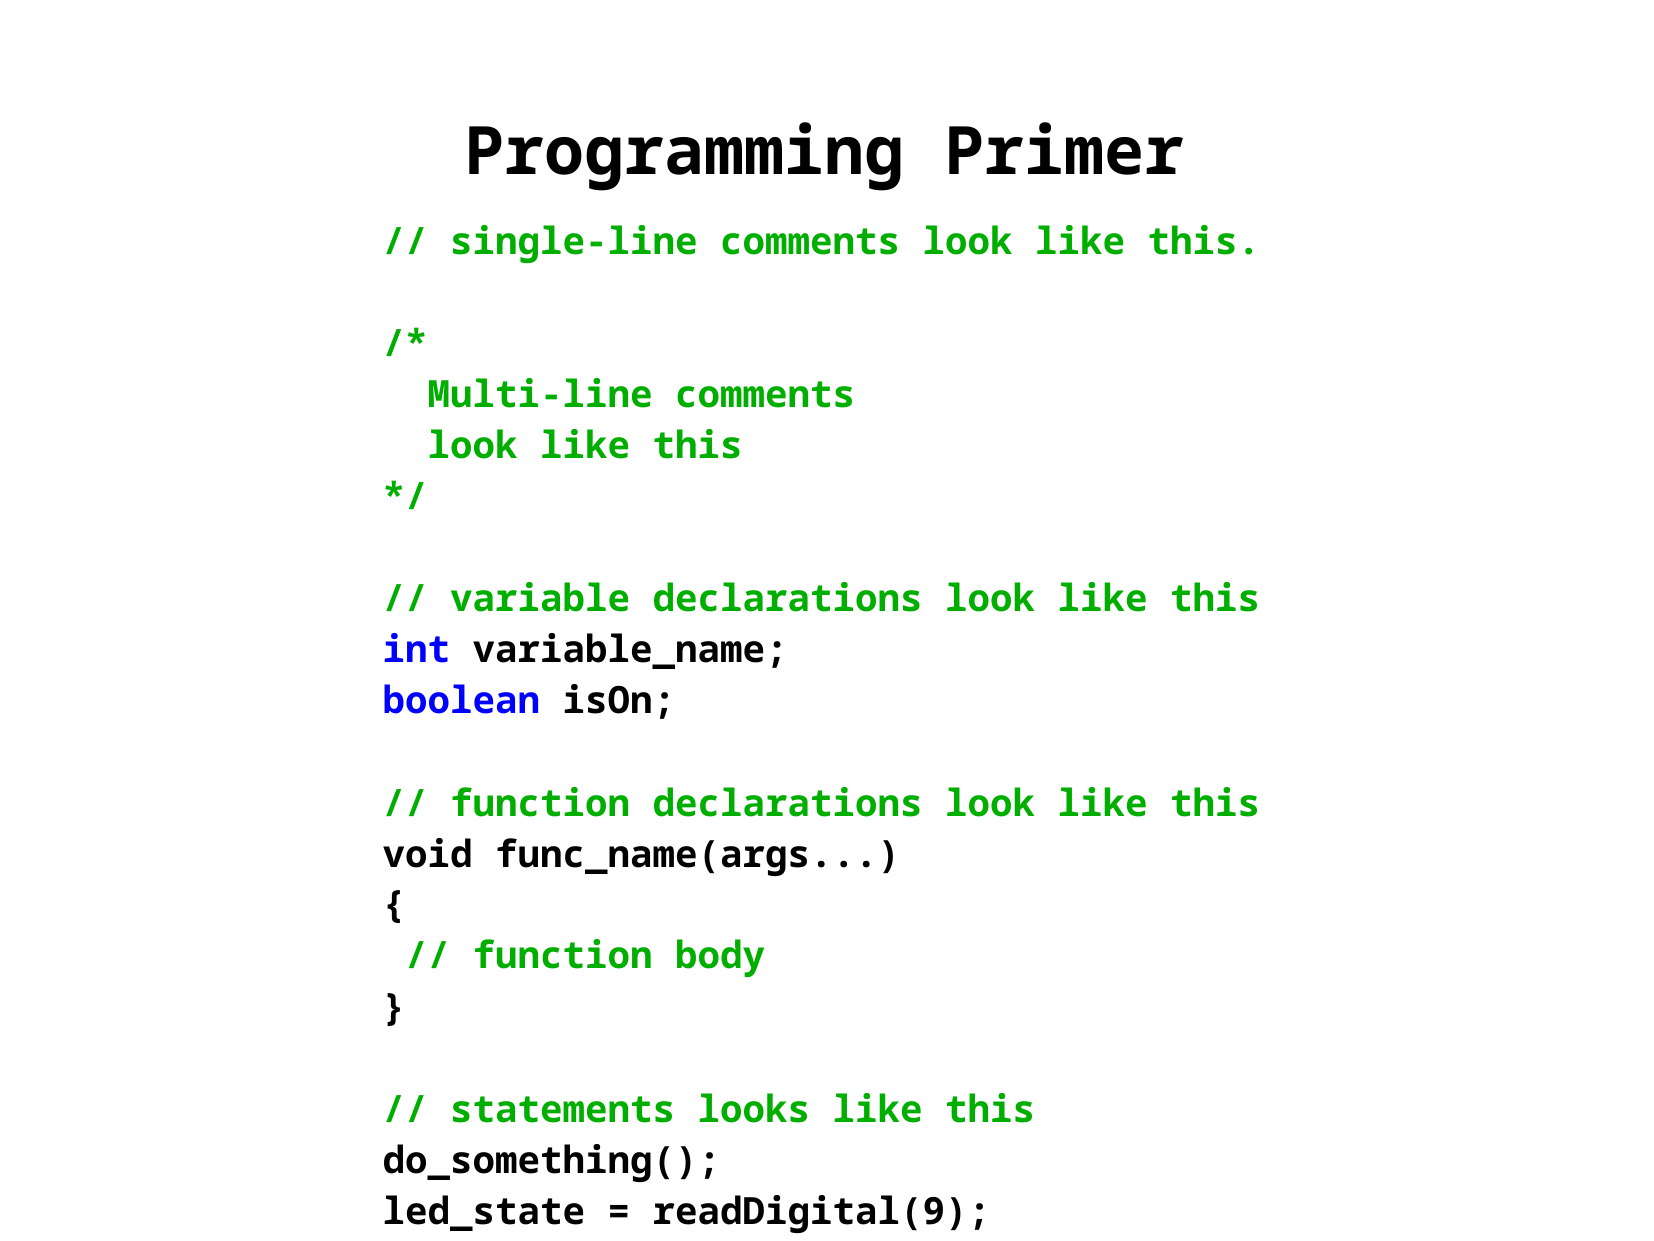

Programming Primer
// single-line comments look like this.
/*
 Multi-line comments
 look like this
*/
// variable declarations look like this
int variable_name;
boolean isOn;
// function declarations look like this
void func_name(args...)
{
 // function body
}
// statements looks like this
do_something();
led_state = readDigital(9);